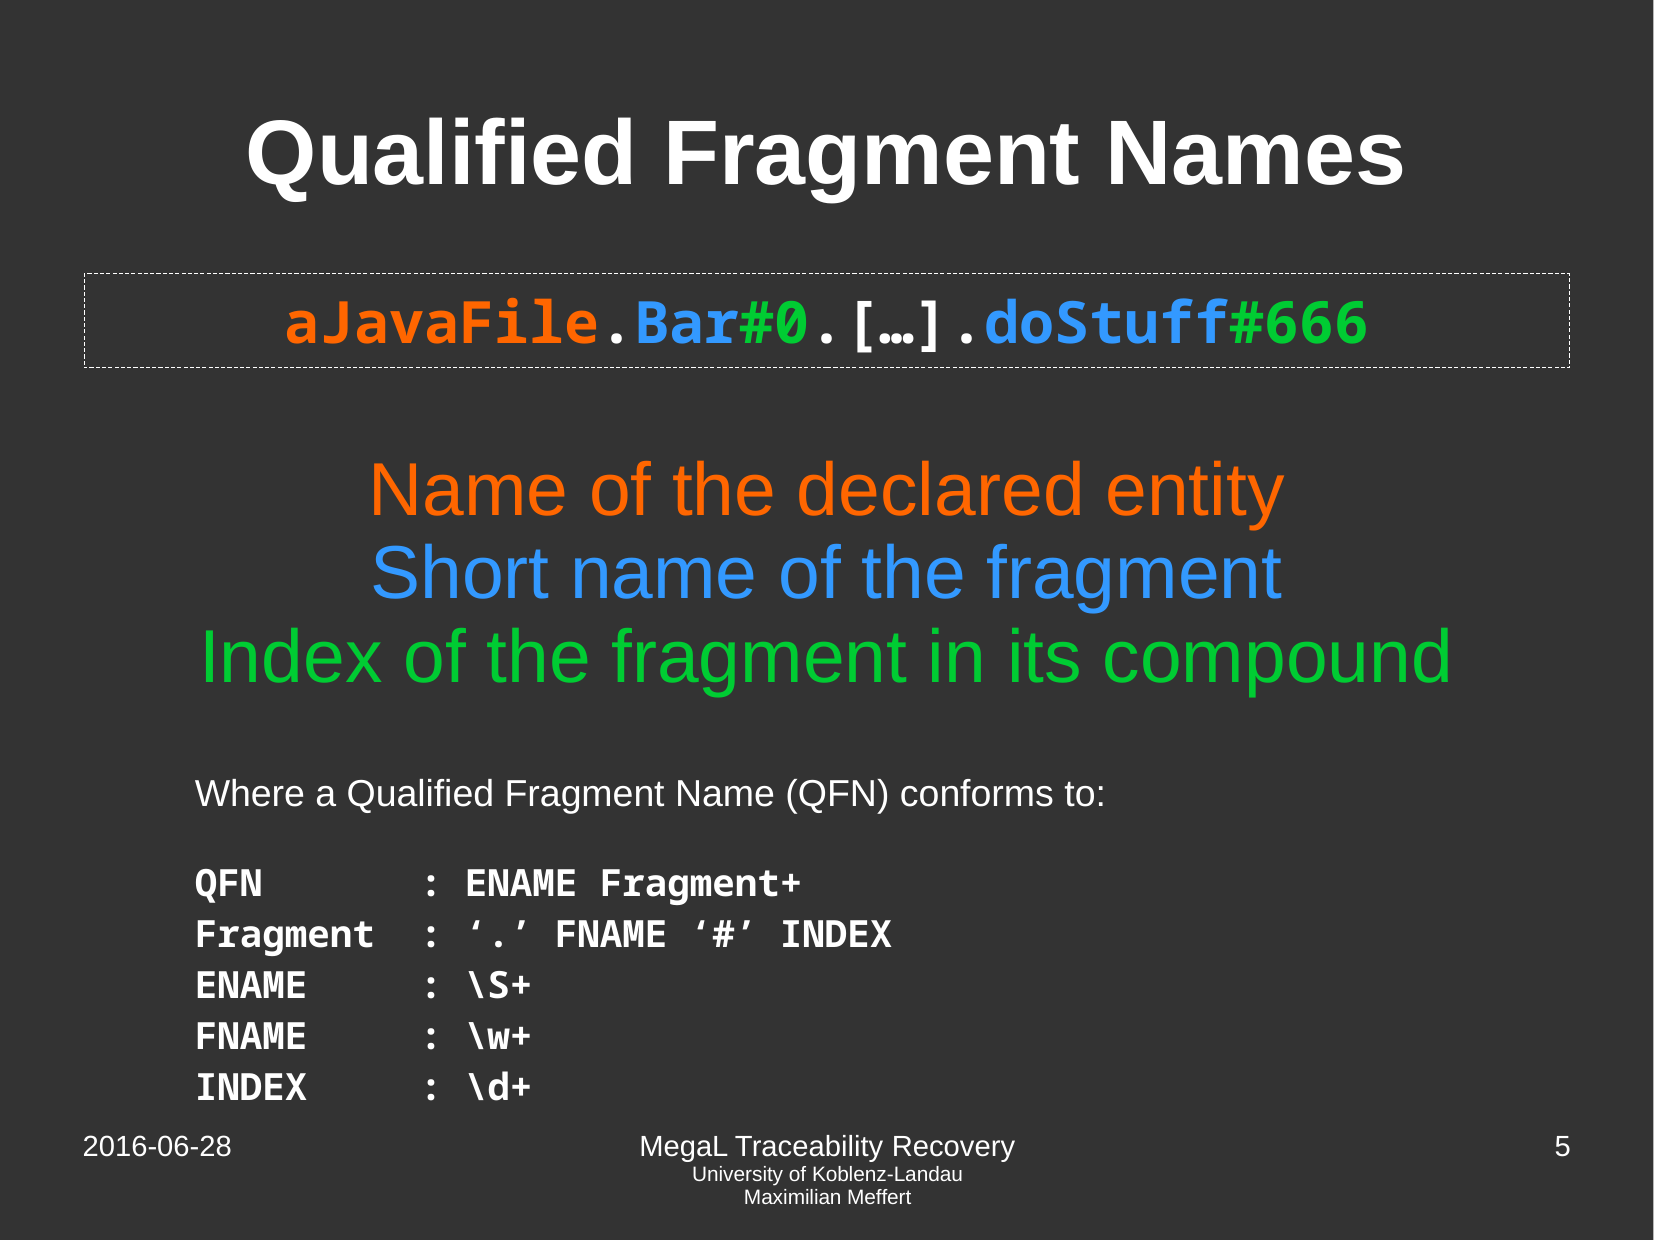

# Qualified Fragment Names
aJavaFile.Bar#0.[…].doStuff#666
Name of the declared entity
Short name of the fragment
Index of the fragment in its compound
Where a Qualified Fragment Name (QFN) conforms to:
QFN			: ENAME Fragment+
Fragment	: ‘.’ FNAME ‘#’ INDEX
ENAME		: \S+
FNAME		: \w+
INDEX		: \d+
2016-06-28
MegaL Traceability Recovery
5